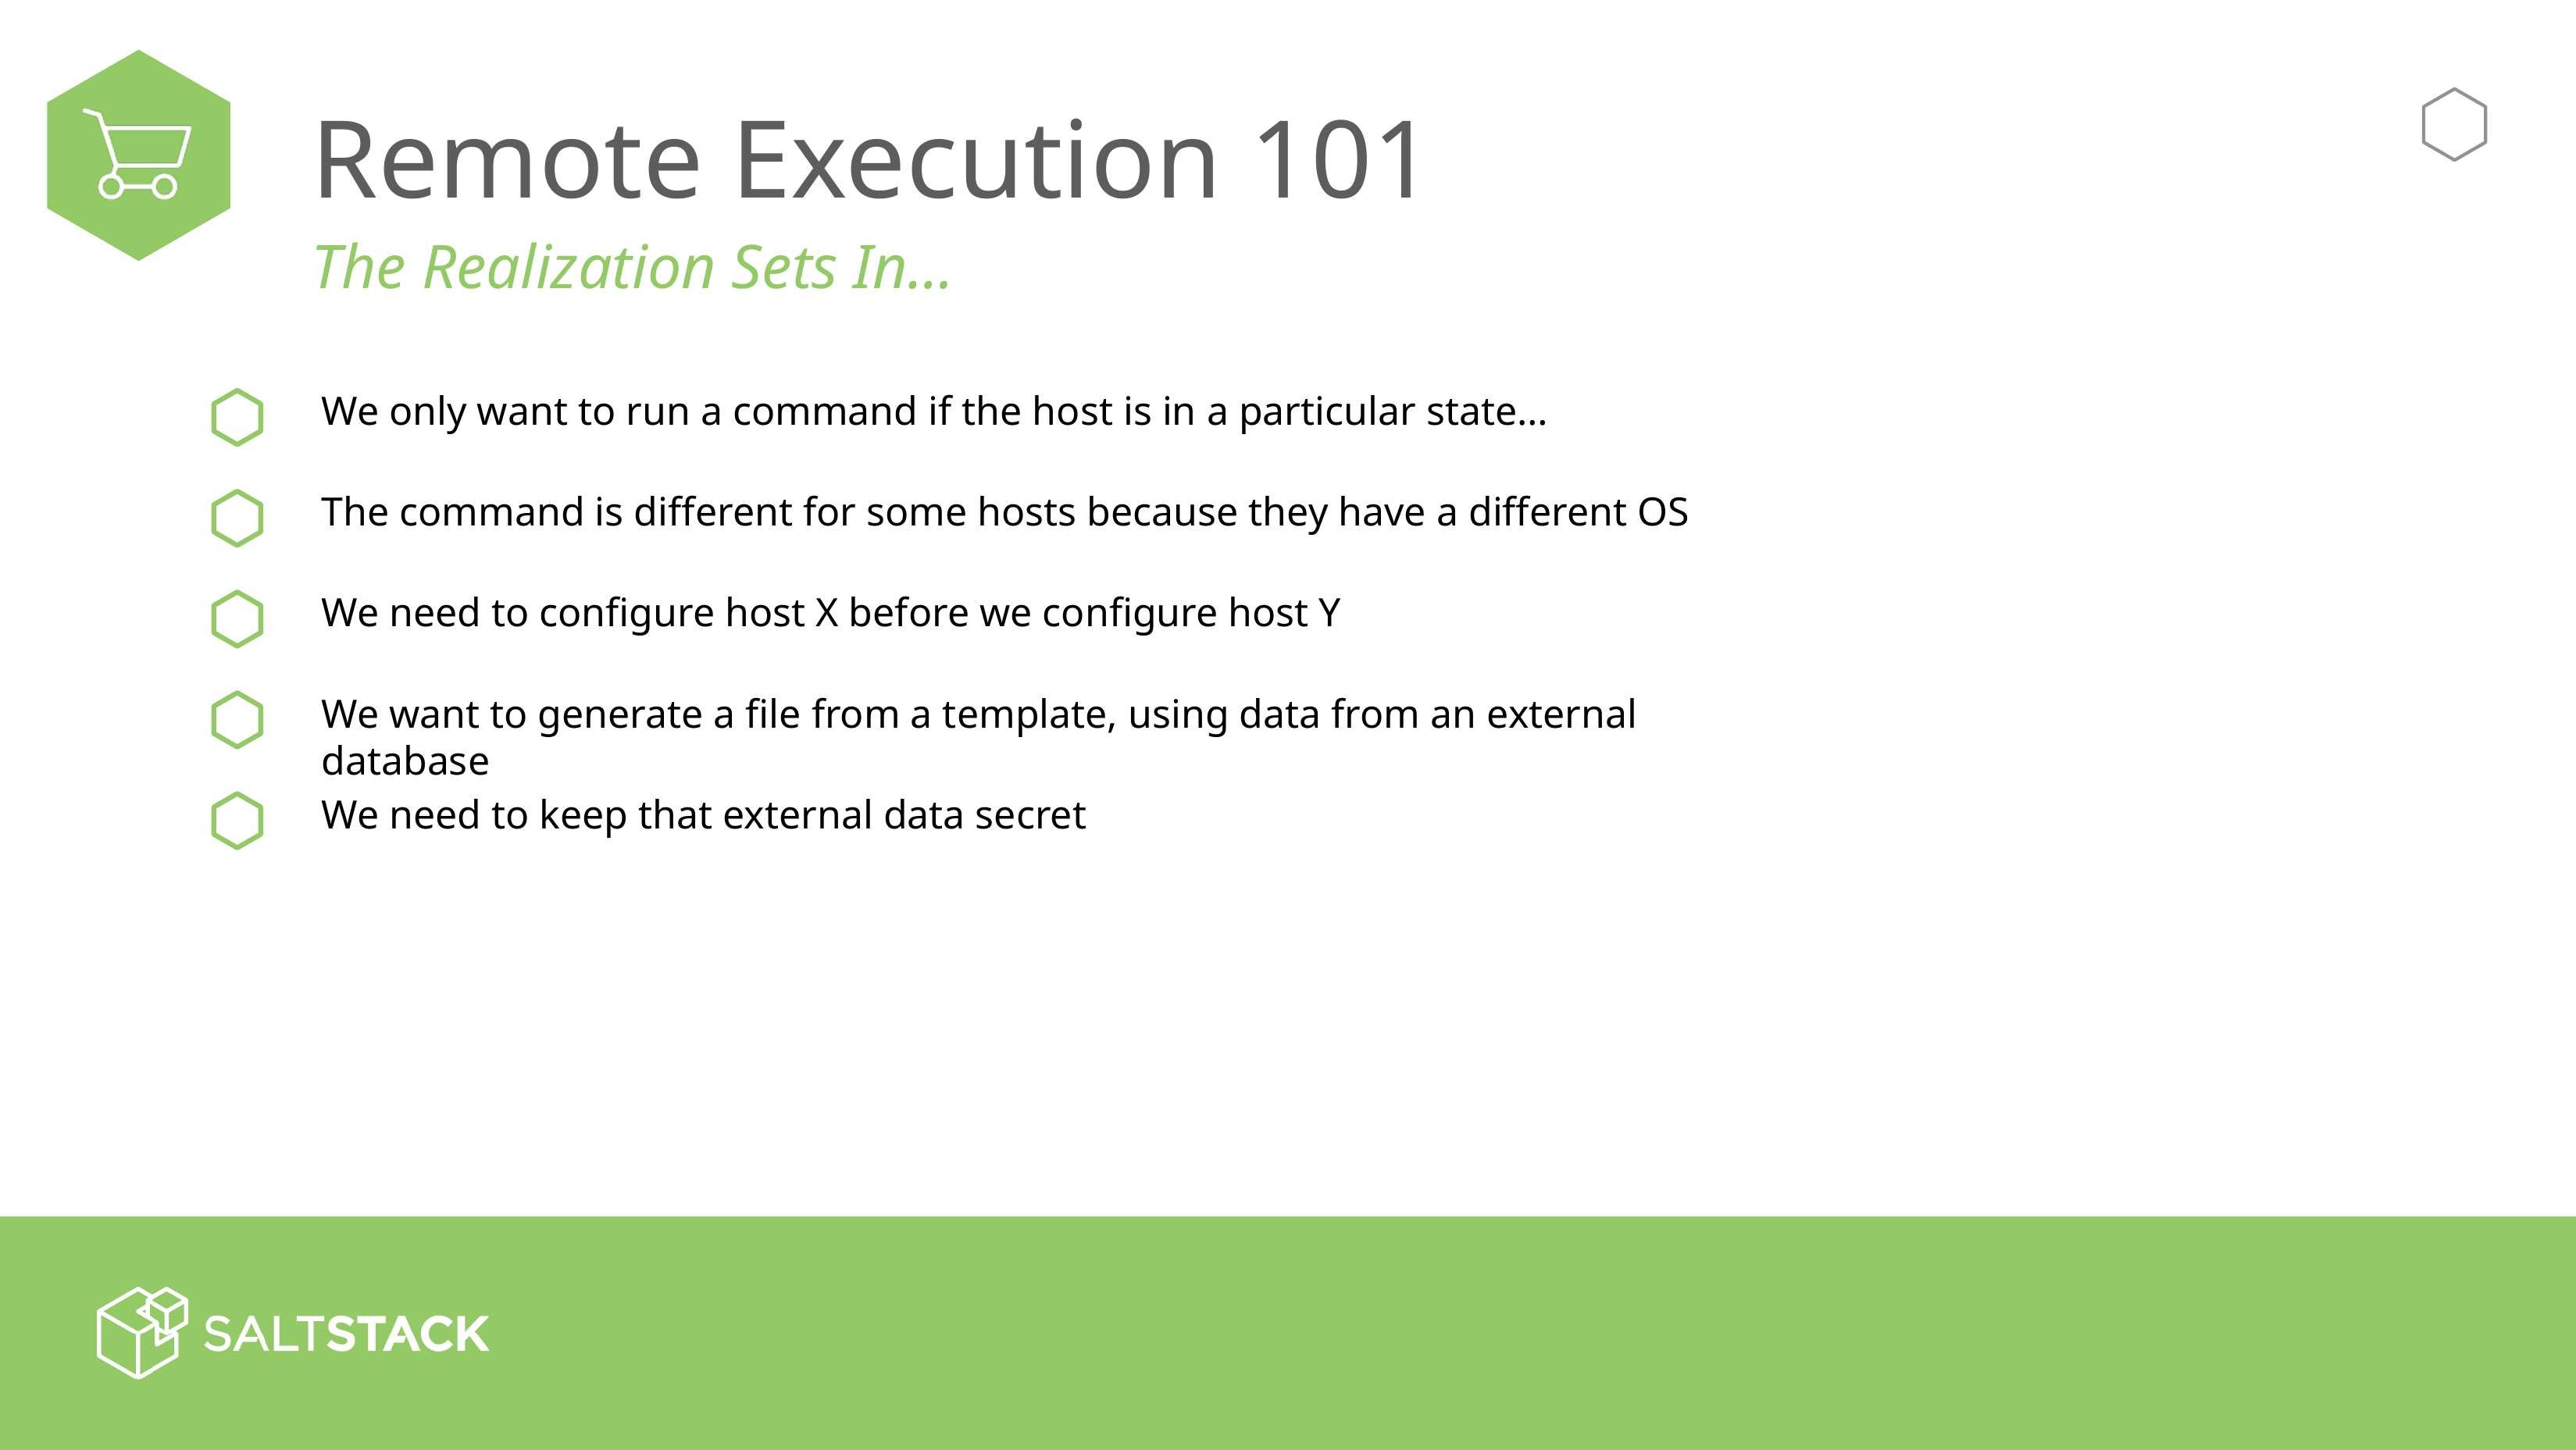

Remote Execution 101
The Realization Sets In…
We only want to run a command if the host is in a particular state…
The command is different for some hosts because they have a different OS
We need to configure host X before we configure host Y
We want to generate a file from a template, using data from an external database
We need to keep that external data secret